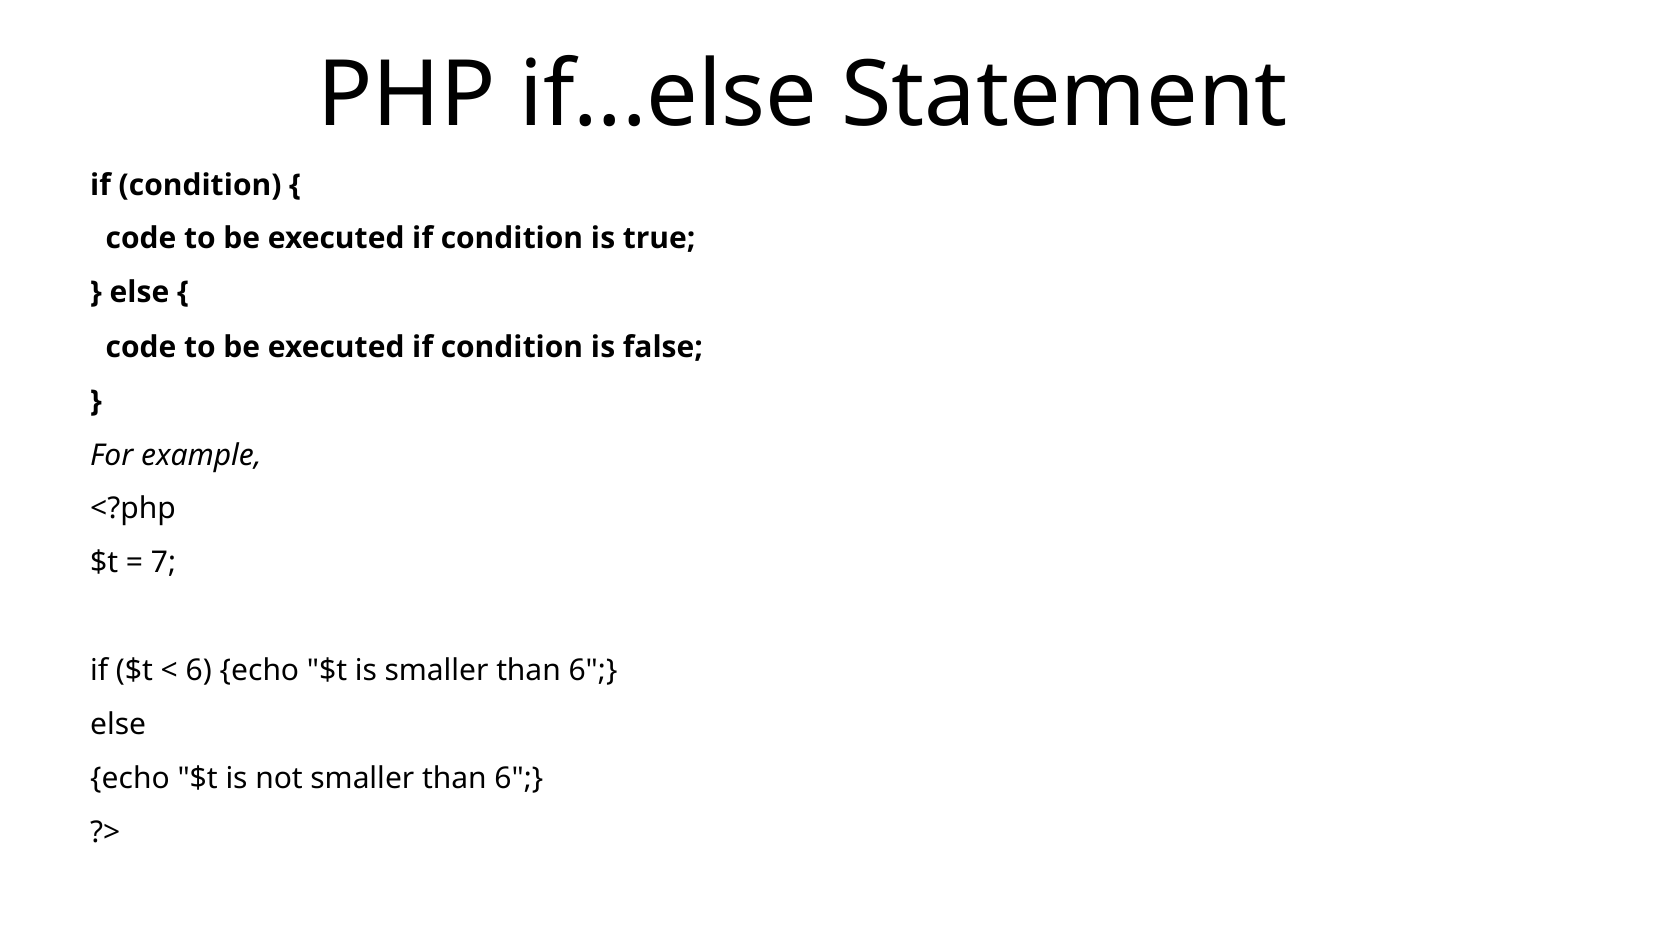

# PHP if...else Statement
if (condition) {
 code to be executed if condition is true;
} else {
 code to be executed if condition is false;
}
For example,
<?php
$t = 7;
if ($t < 6) {echo "$t is smaller than 6";}
else
{echo "$t is not smaller than 6";}
?>